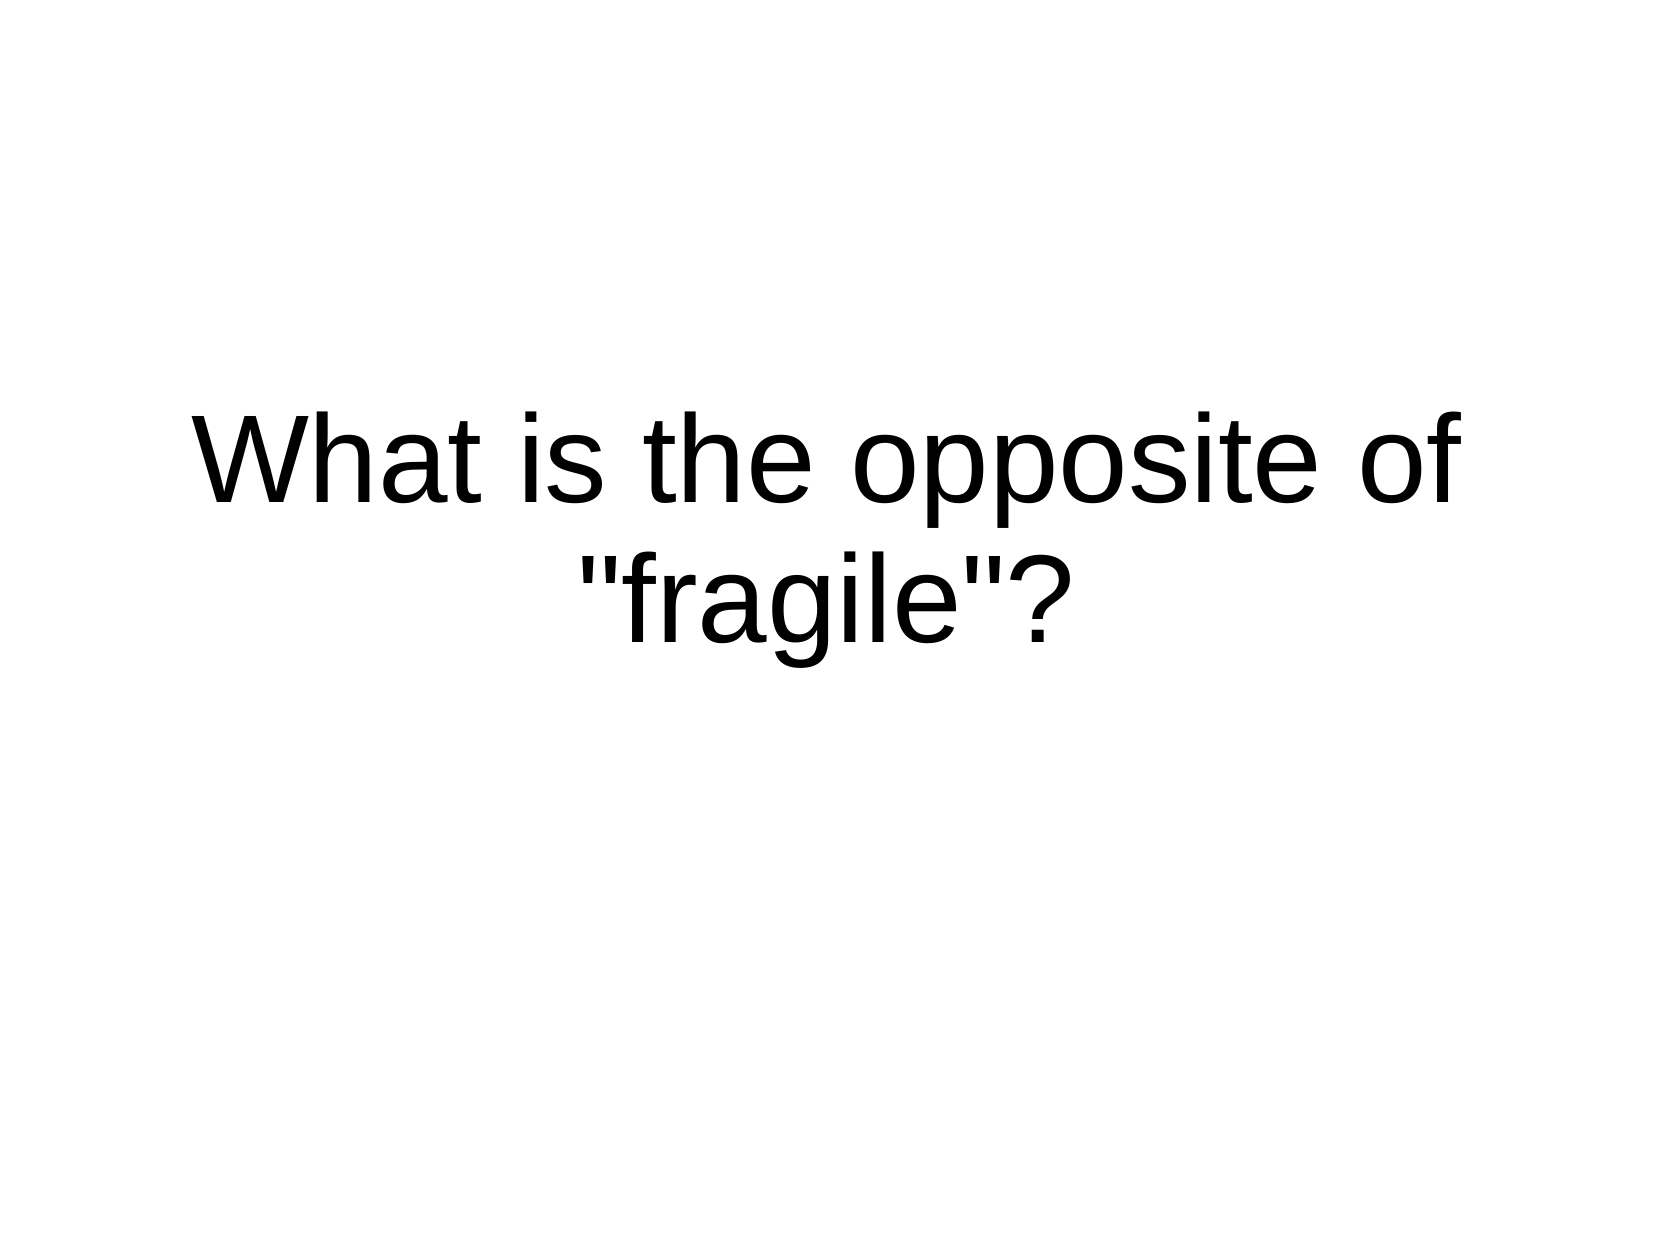

# What is the opposite of "fragile"?